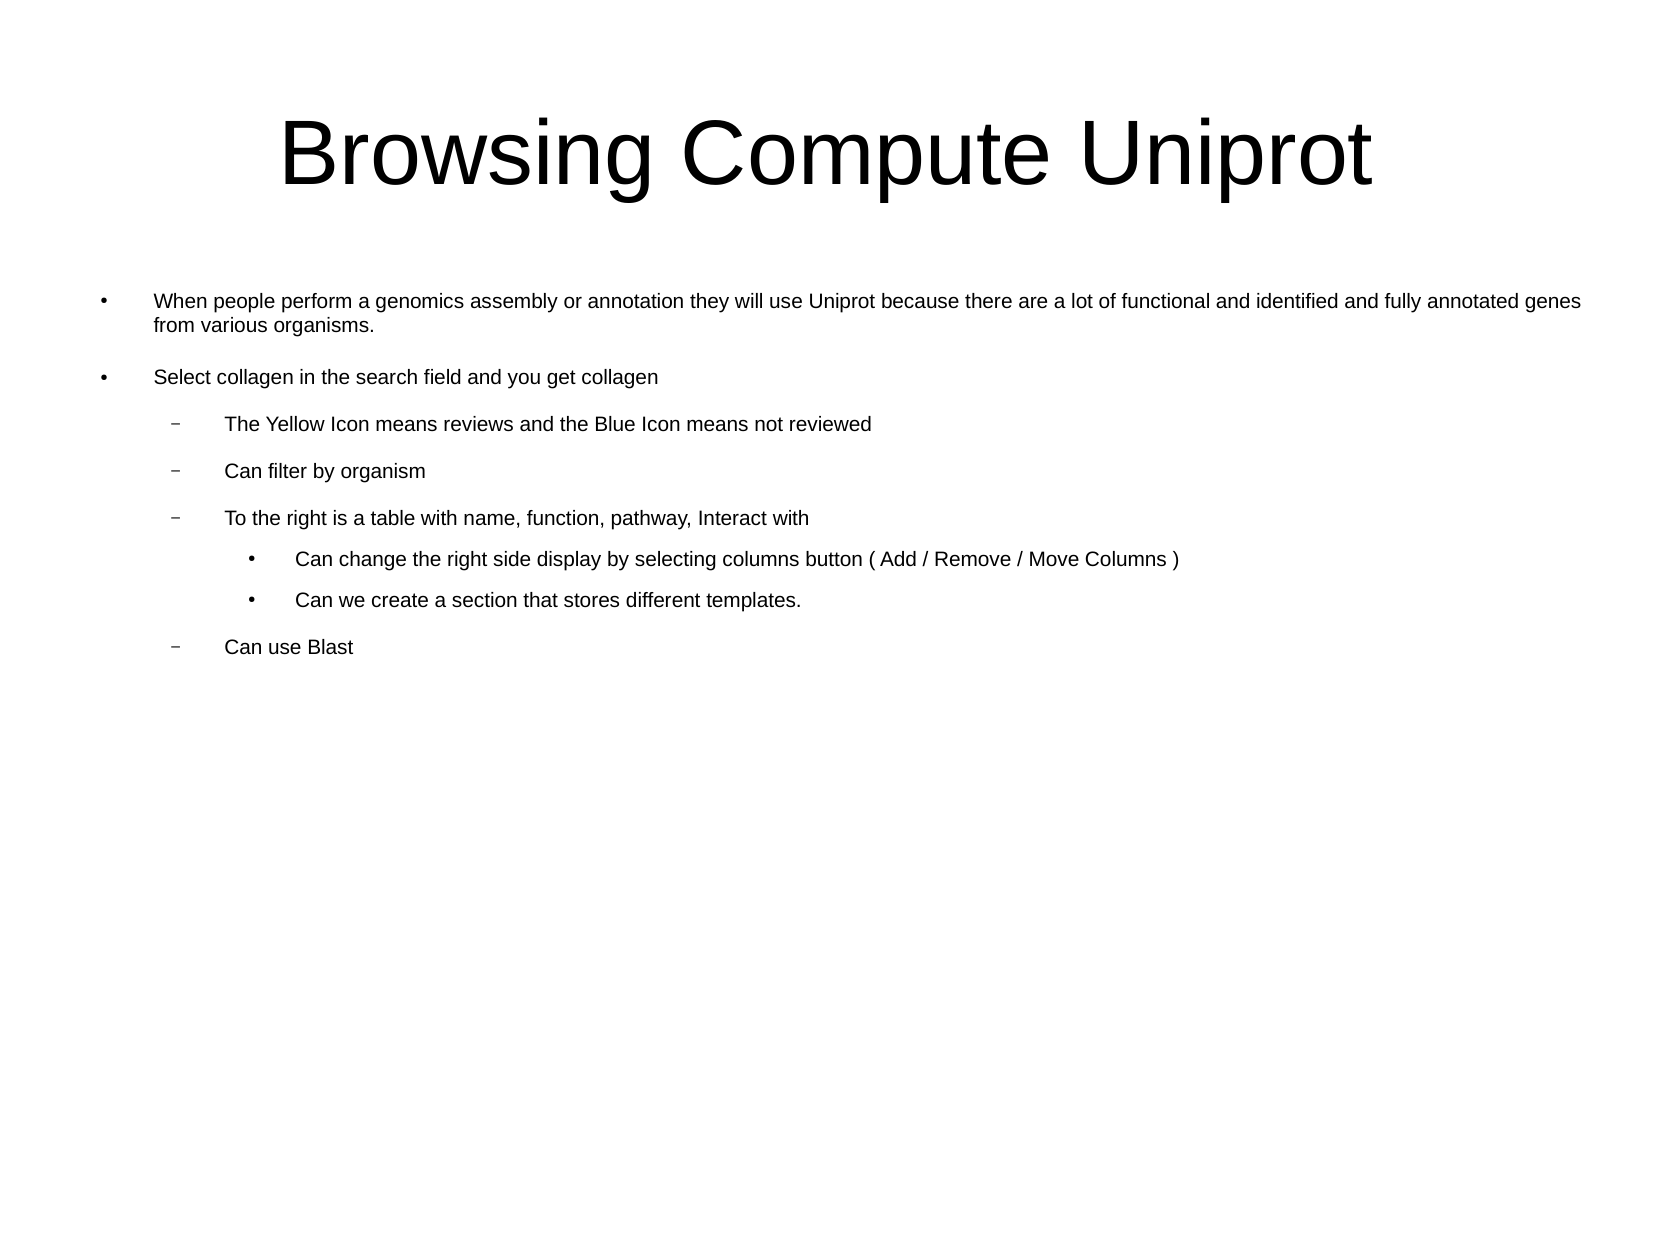

# Browsing Compute Uniprot
When people perform a genomics assembly or annotation they will use Uniprot because there are a lot of functional and identified and fully annotated genes from various organisms.
Select collagen in the search field and you get collagen
The Yellow Icon means reviews and the Blue Icon means not reviewed
Can filter by organism
To the right is a table with name, function, pathway, Interact with
Can change the right side display by selecting columns button ( Add / Remove / Move Columns )
Can we create a section that stores different templates.
Can use Blast